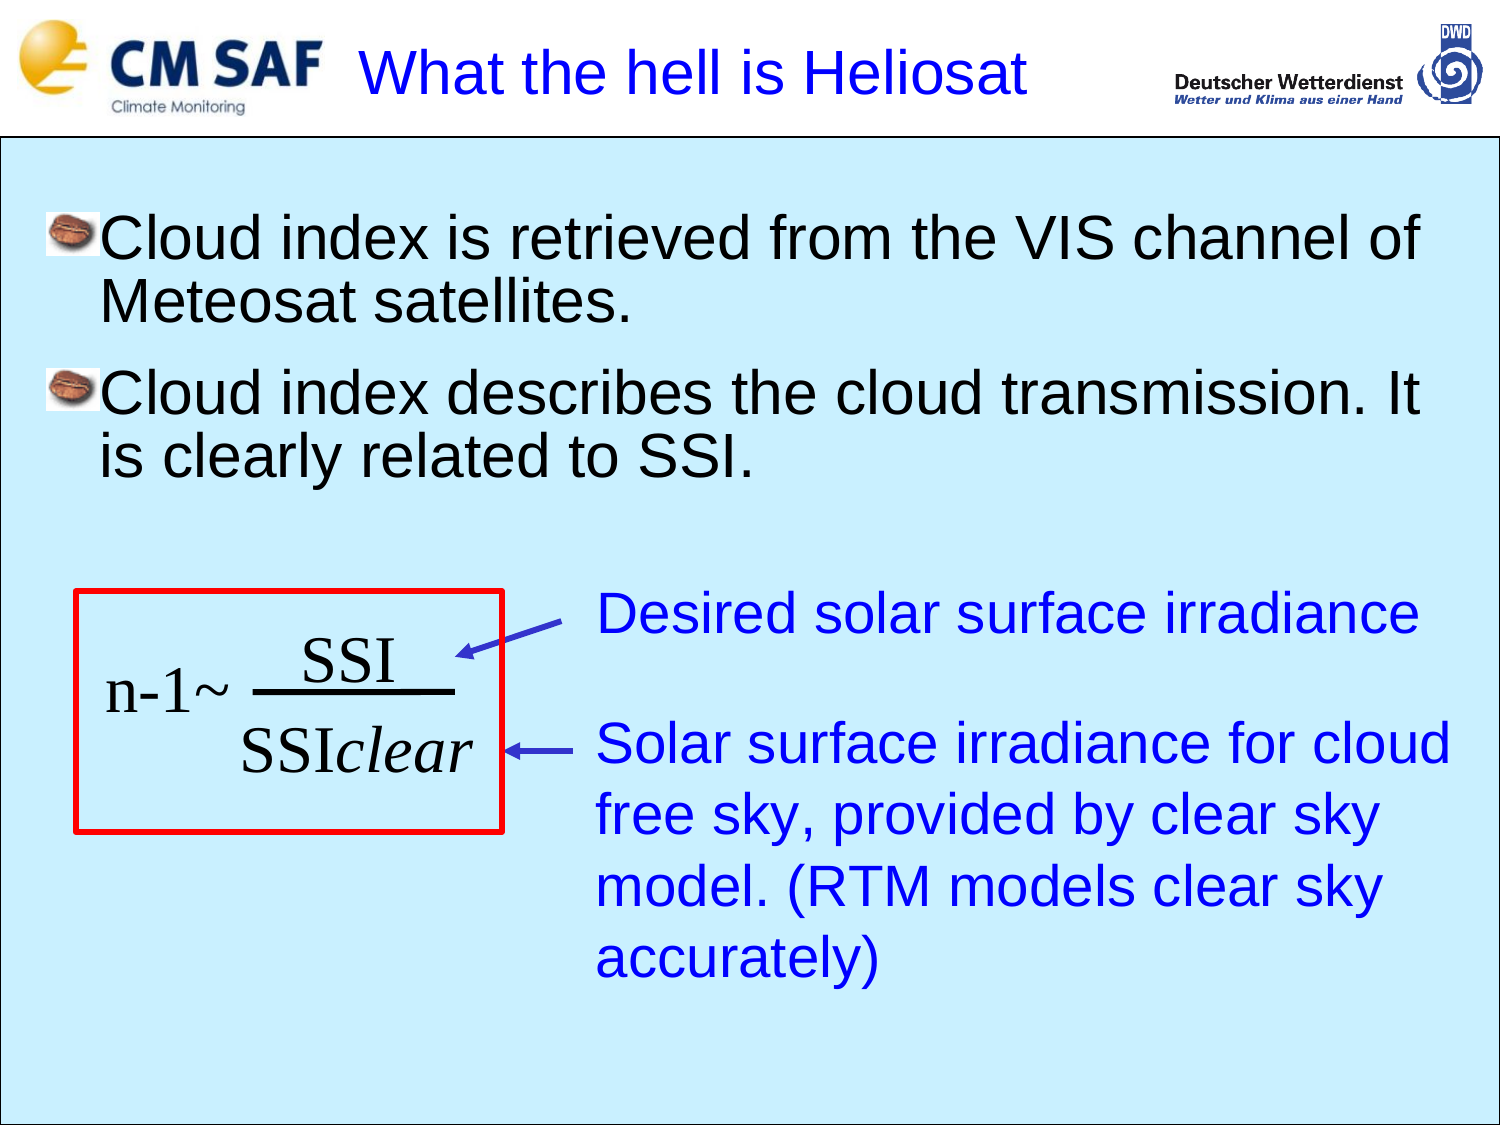

What the hell is Heliosat
# Cloud index is retrieved from the VIS channel of Meteosat satellites.
Cloud index describes the cloud transmission. It is clearly related to SSI.
Desired solar surface irradiance
SSI
n-1~
Solar surface irradiance for cloud
free sky, provided by clear sky
model. (RTM models clear sky
accurately)‏
SSIclear